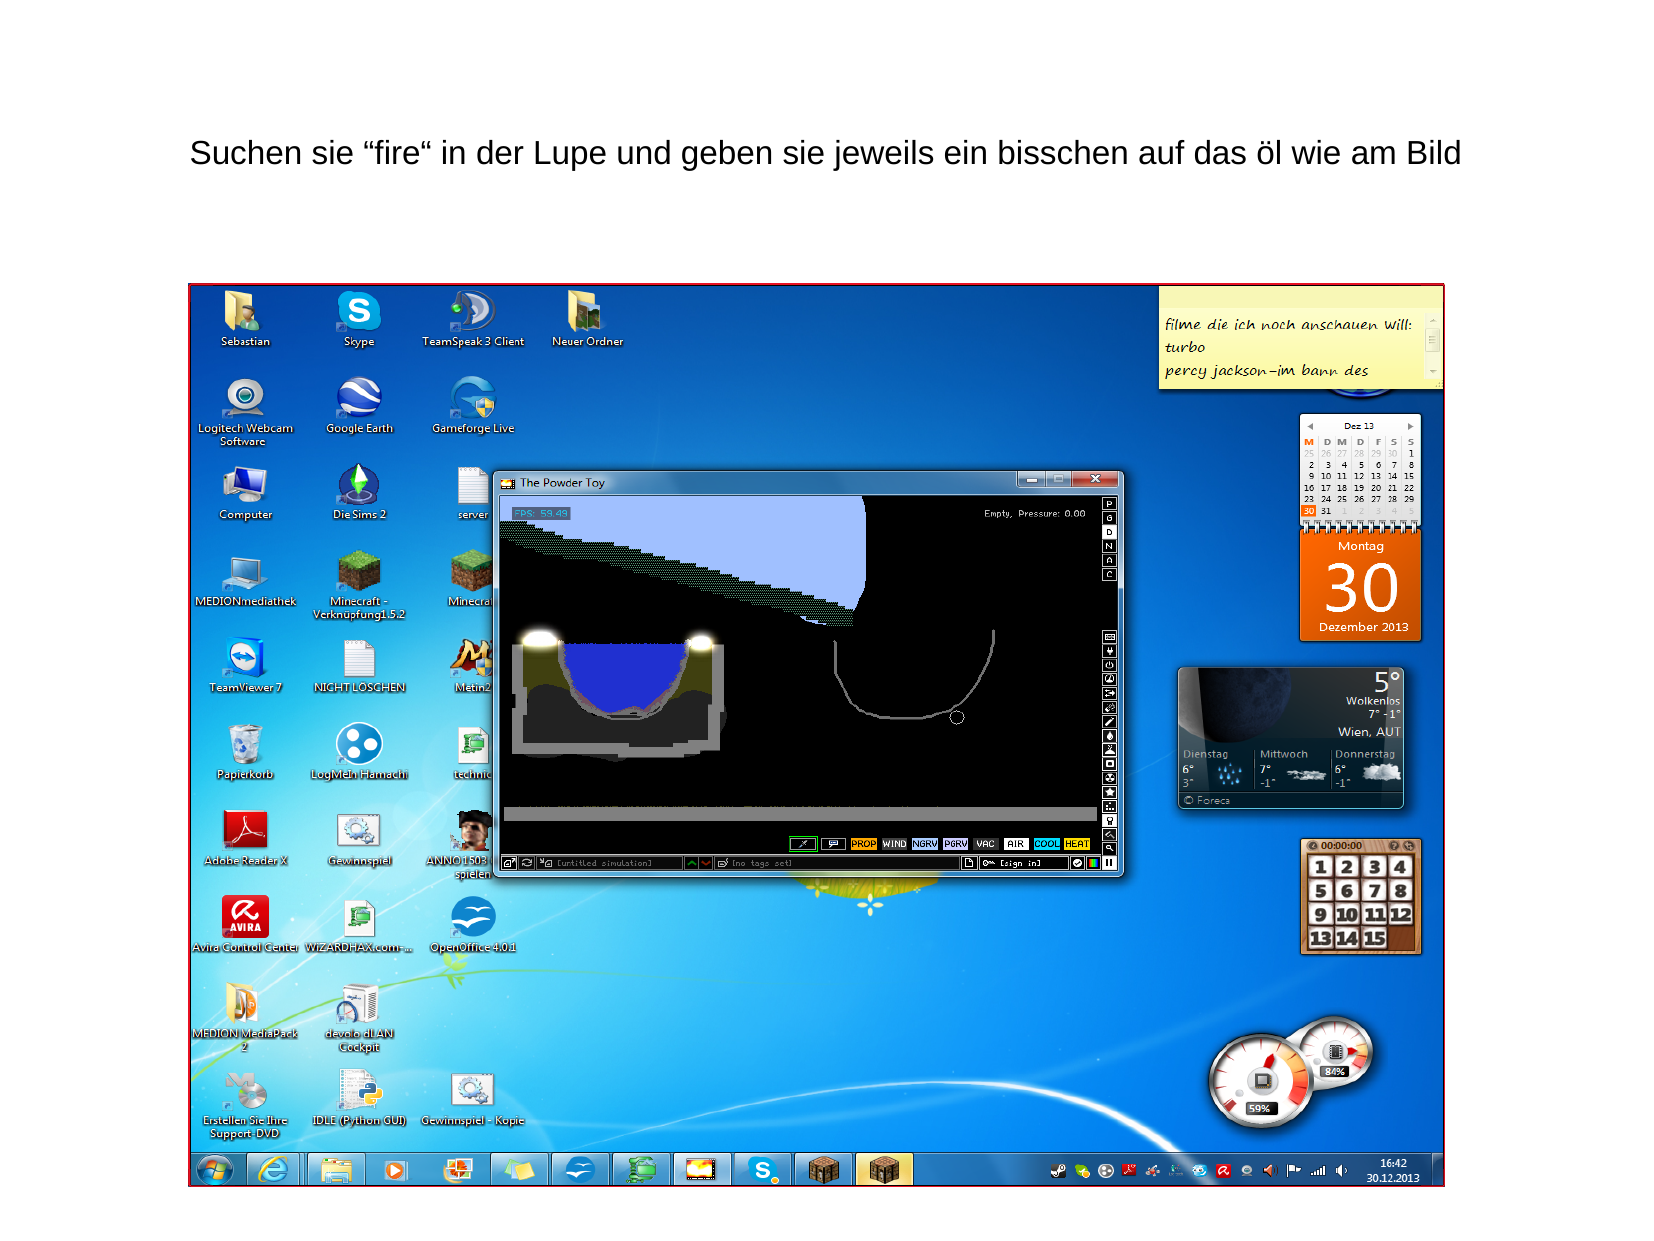

# Suchen sie “fire“ in der Lupe und geben sie jeweils ein bisschen auf das öl wie am Bild